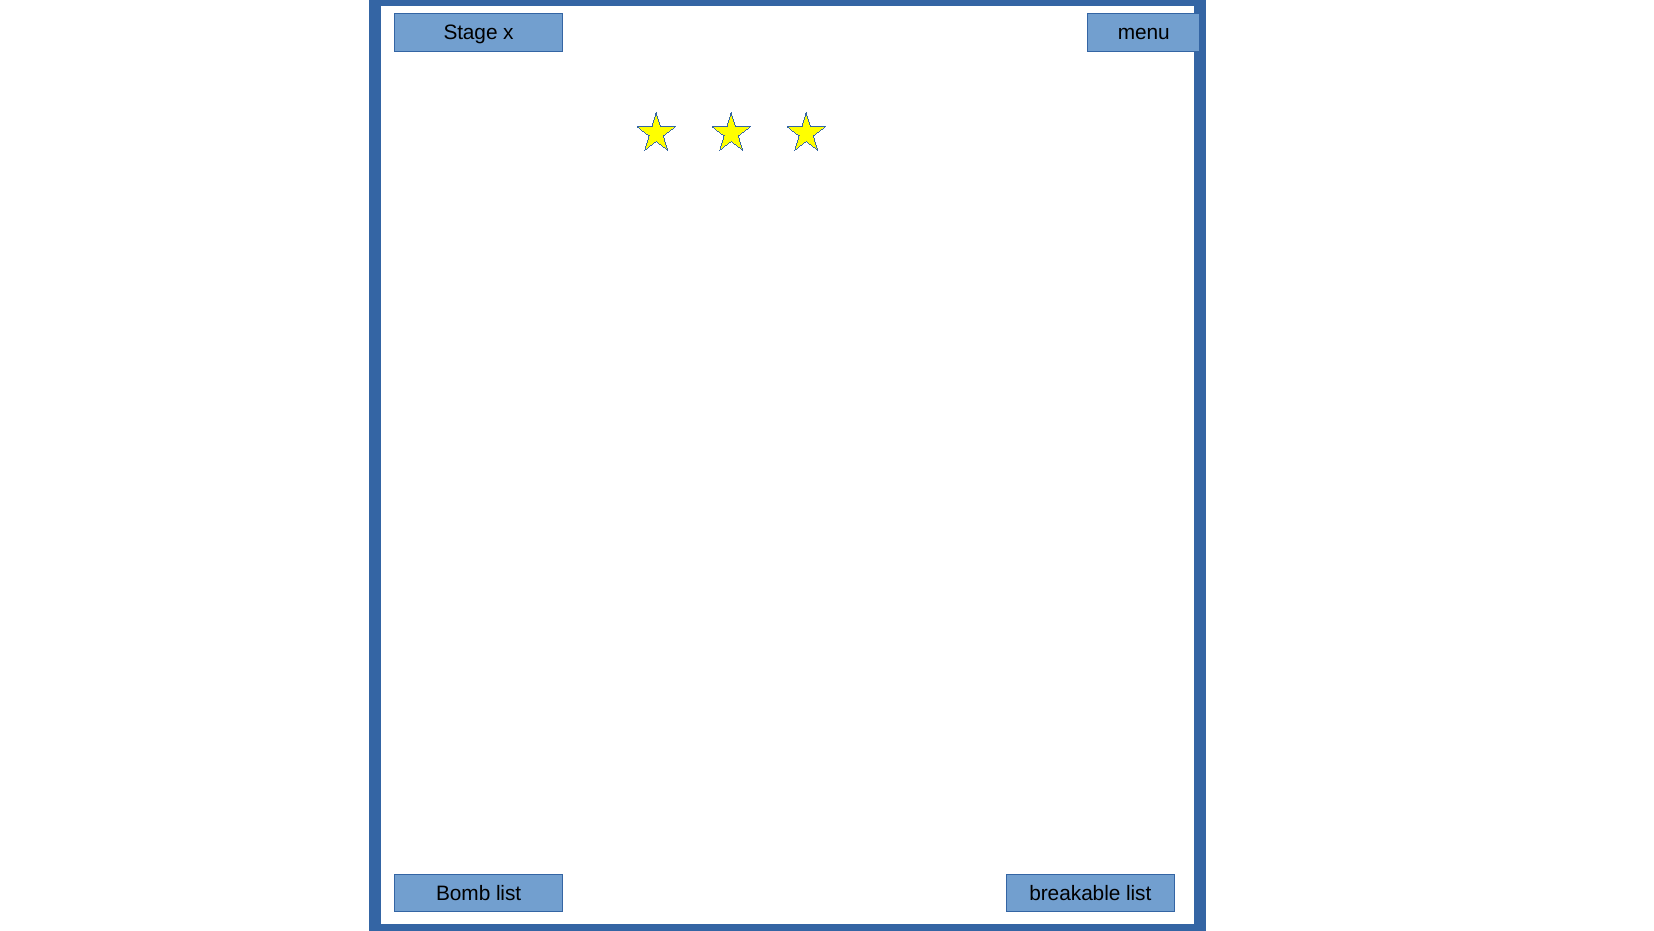

Stage x
menu
Bomb list
breakable list